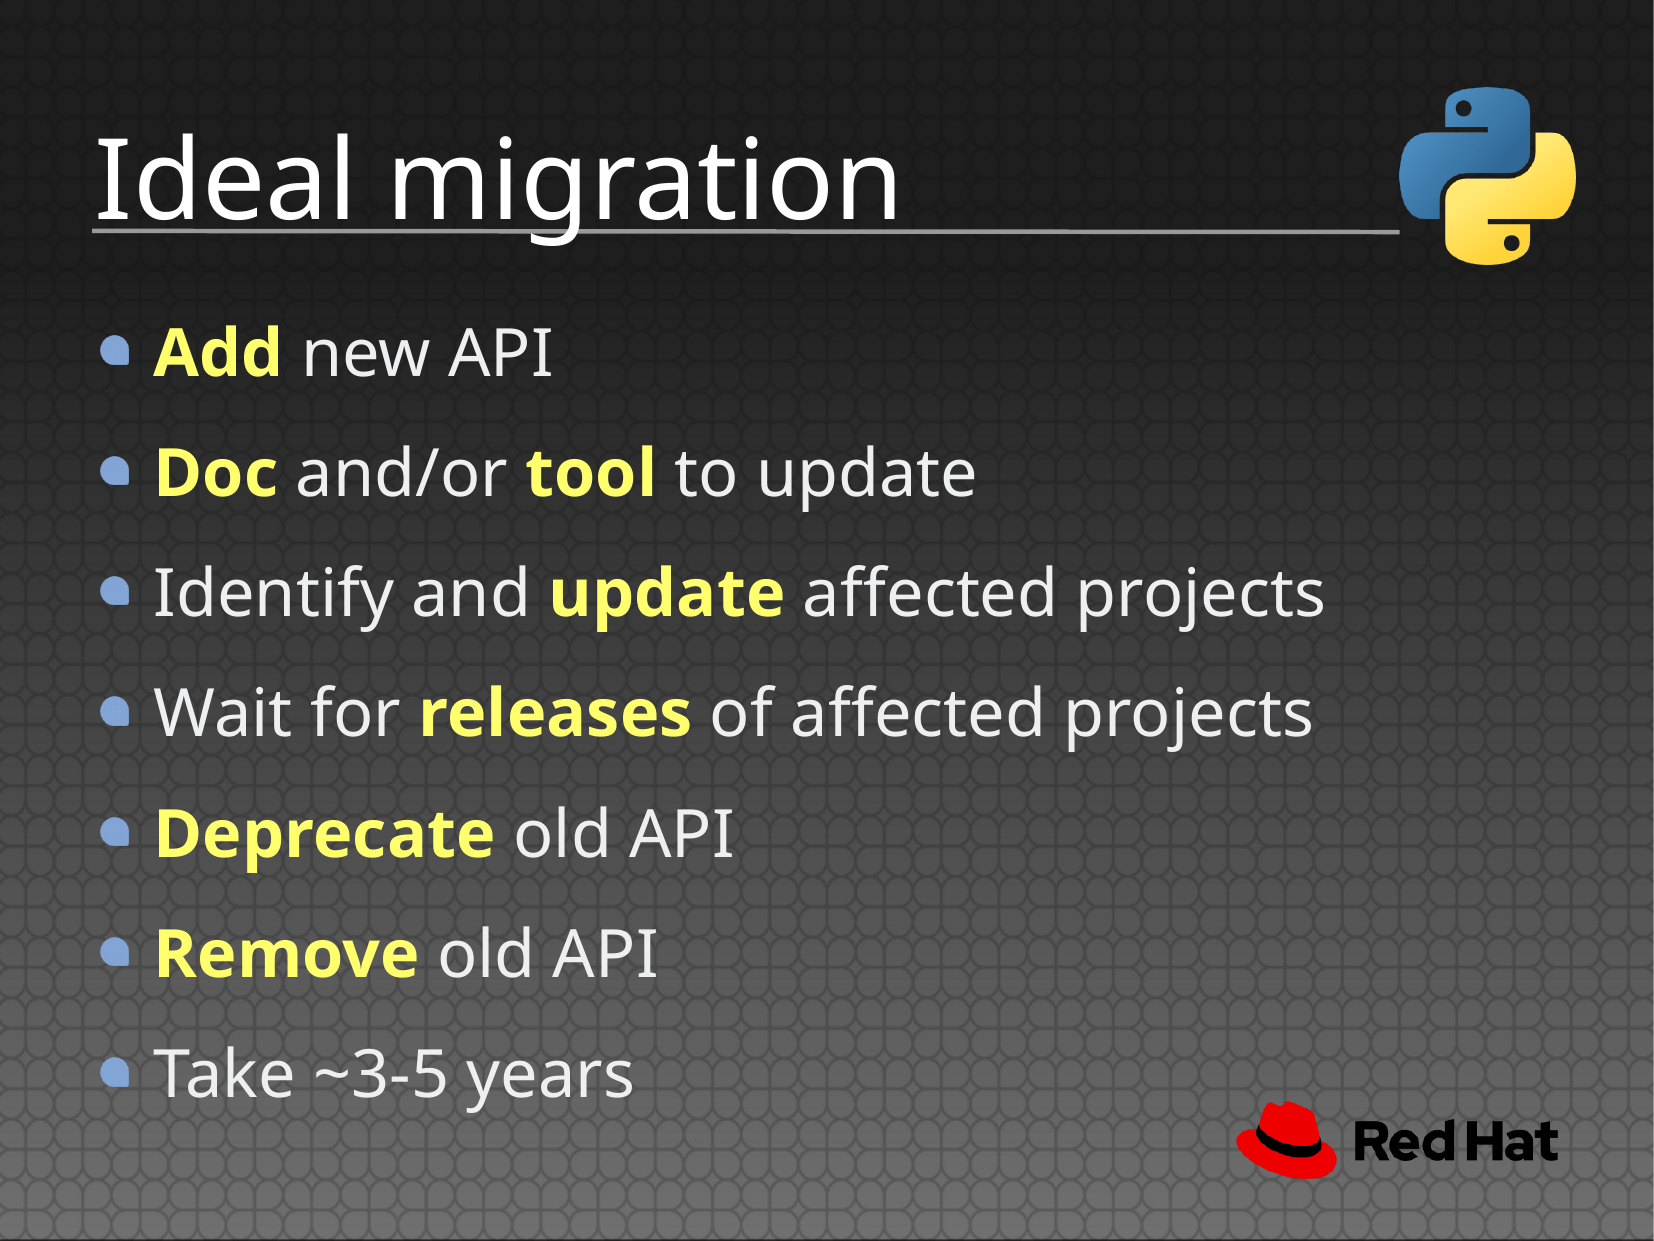

Ideal migration
# Add new API
Doc and/or tool to update
Identify and update affected projects
Wait for releases of affected projects
Deprecate old API
Remove old API
Take ~3-5 years